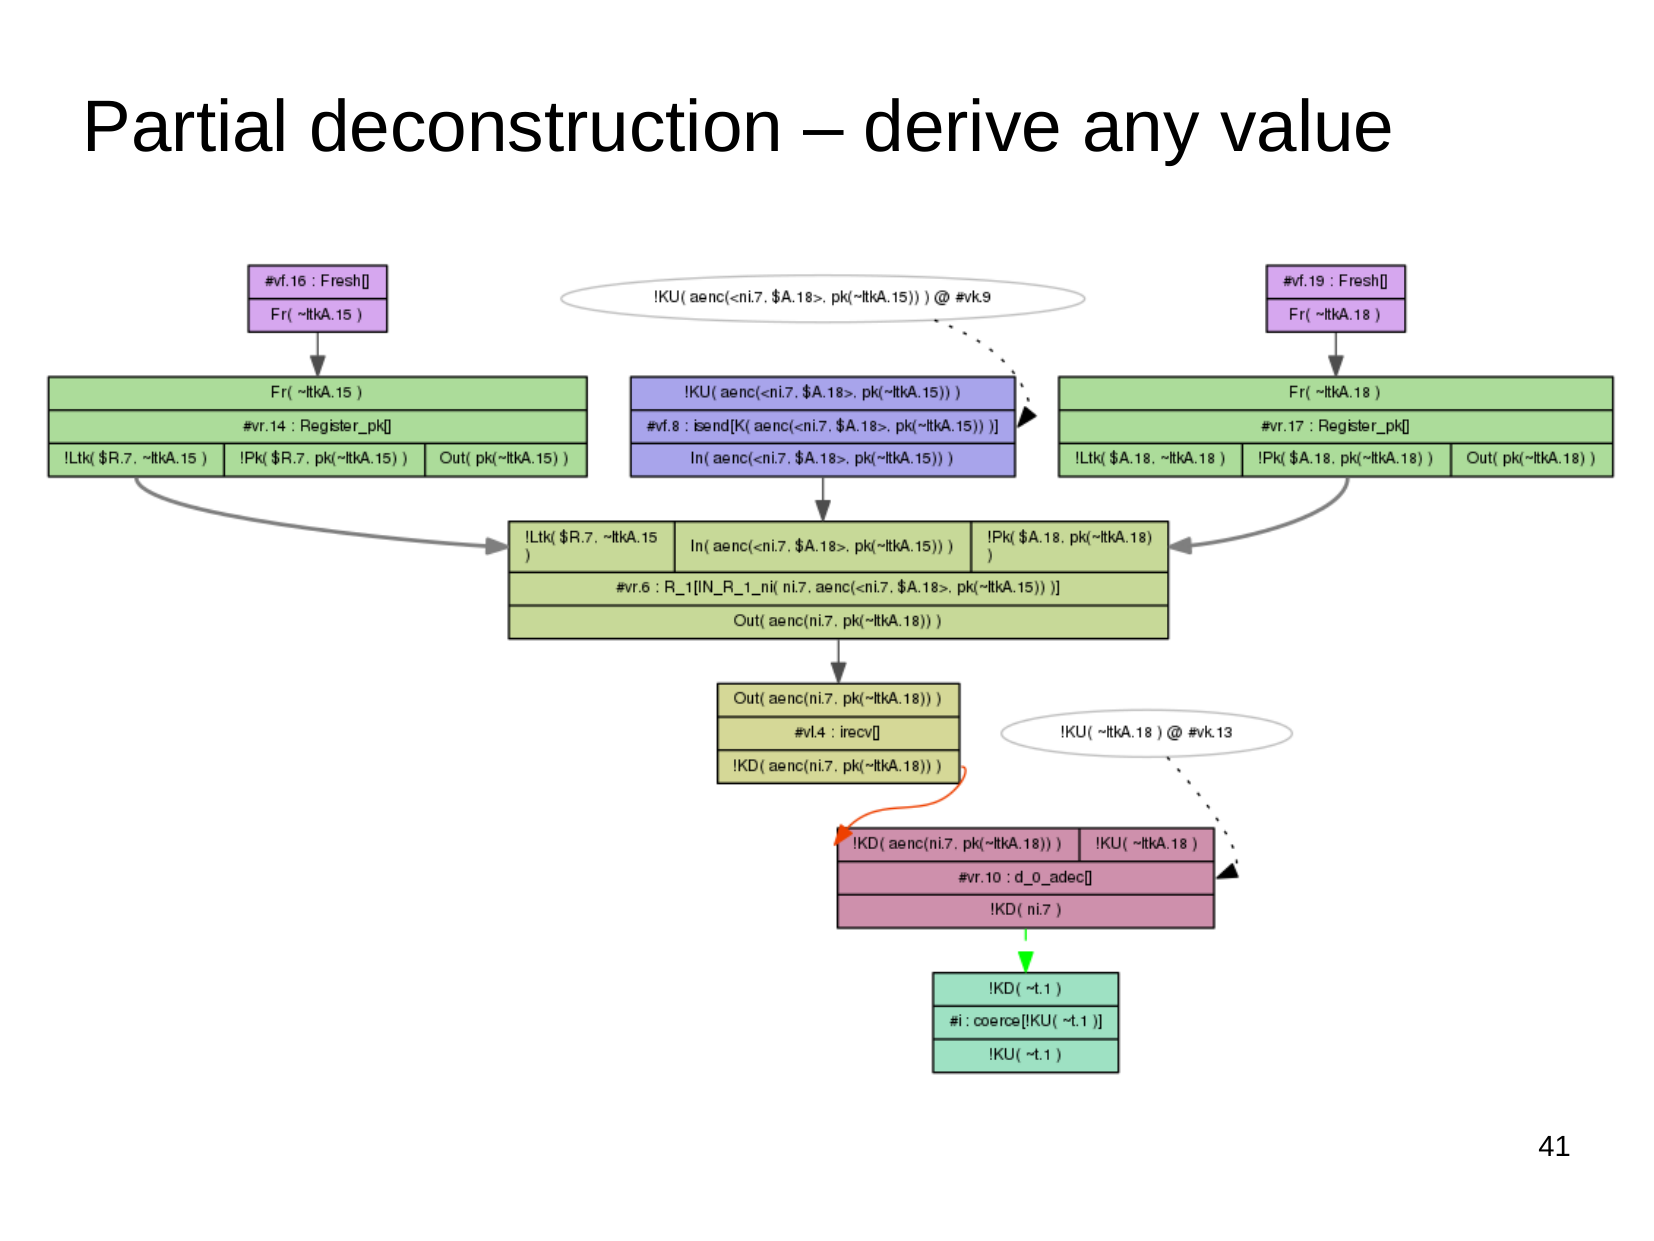

# Partial deconstruction – derive any value
41